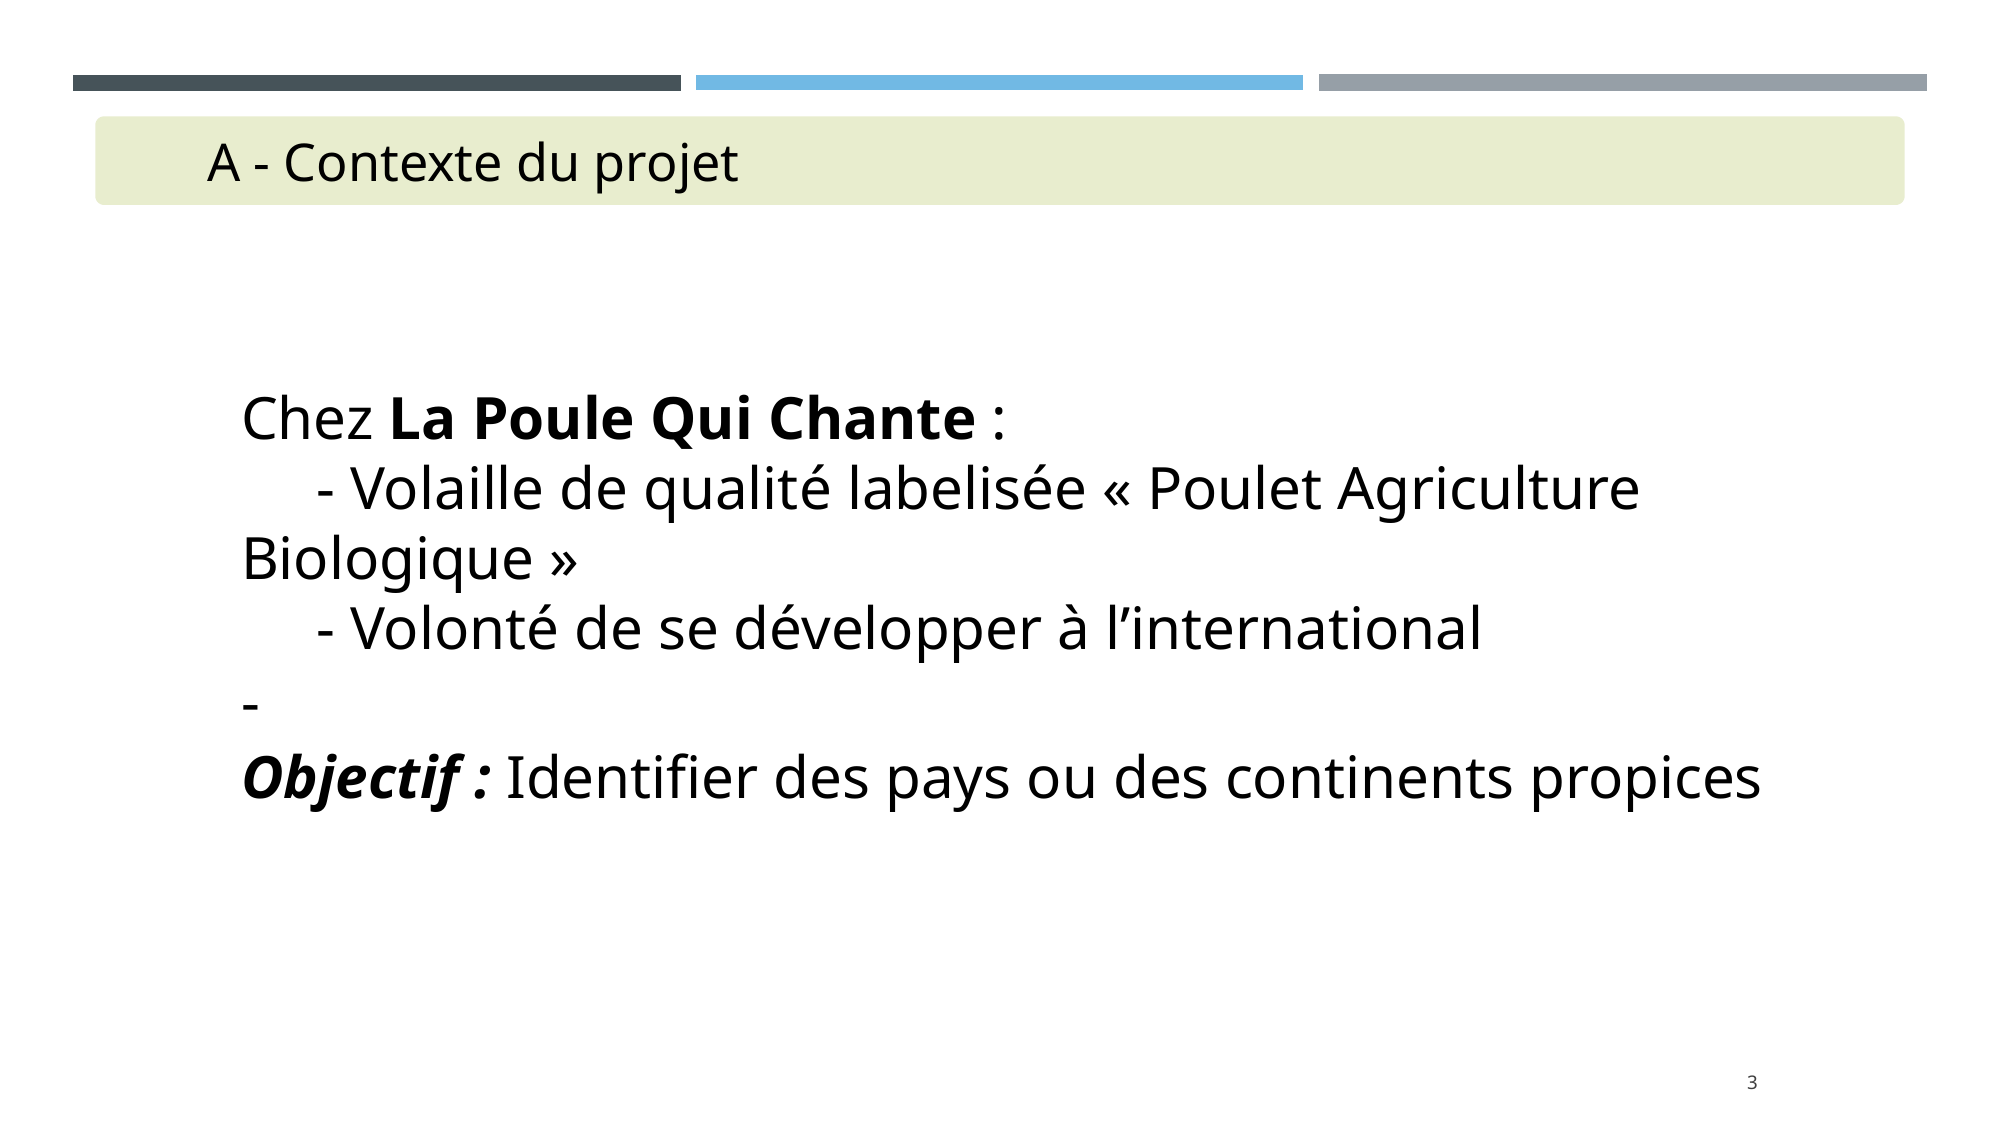

A - Contexte du projet
Chez La Poule Qui Chante :
	- Volaille de qualité labelisée « Poulet Agriculture 	Biologique »
	- Volonté de se développer à l’international
Objectif : Identifier des pays ou des continents propices
2